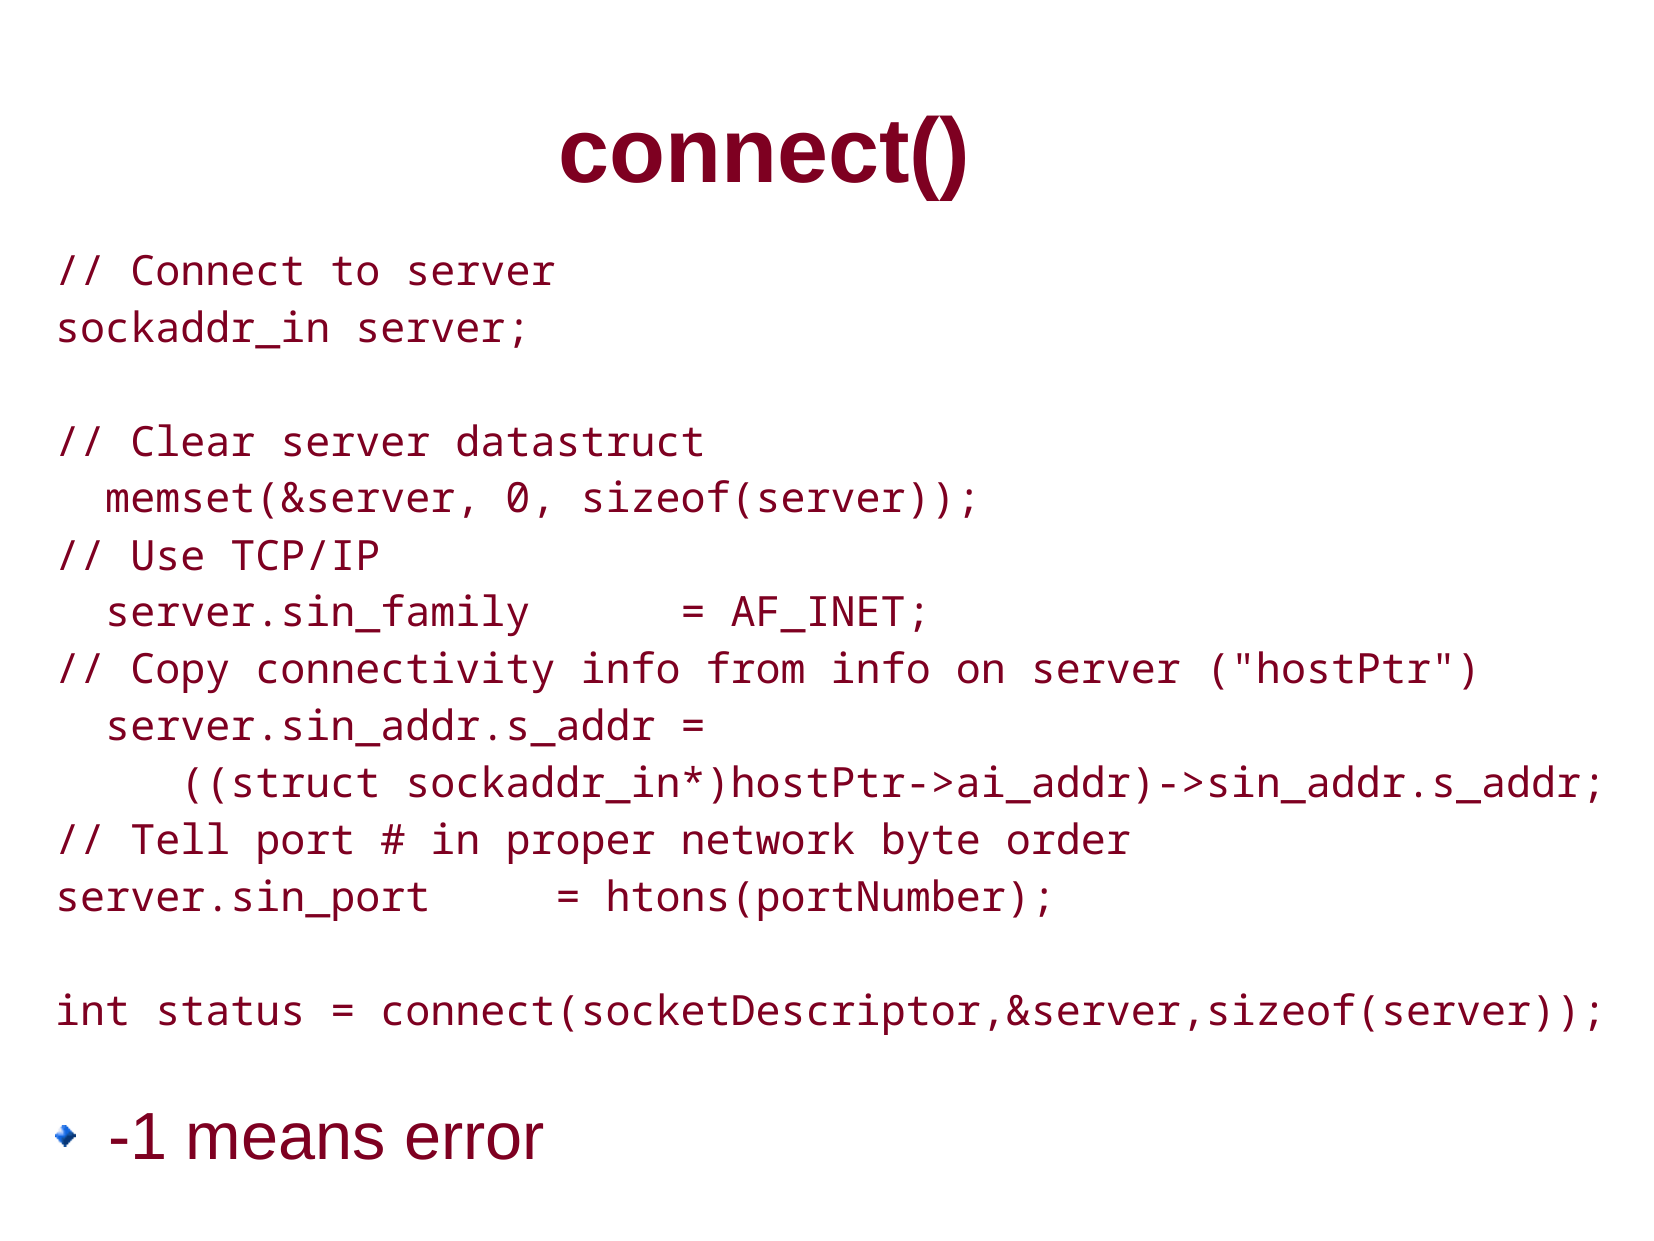

# connect()
// Connect to server
sockaddr_in server;
// Clear server datastruct
 memset(&server, 0, sizeof(server));
// Use TCP/IP
 server.sin_family = AF_INET;
// Copy connectivity info from info on server ("hostPtr")
 server.sin_addr.s_addr =
 ((struct sockaddr_in*)hostPtr->ai_addr)->sin_addr.s_addr;
// Tell port # in proper network byte order
server.sin_port = htons(portNumber);
int status = connect(socketDescriptor,&server,sizeof(server));
-1 means error